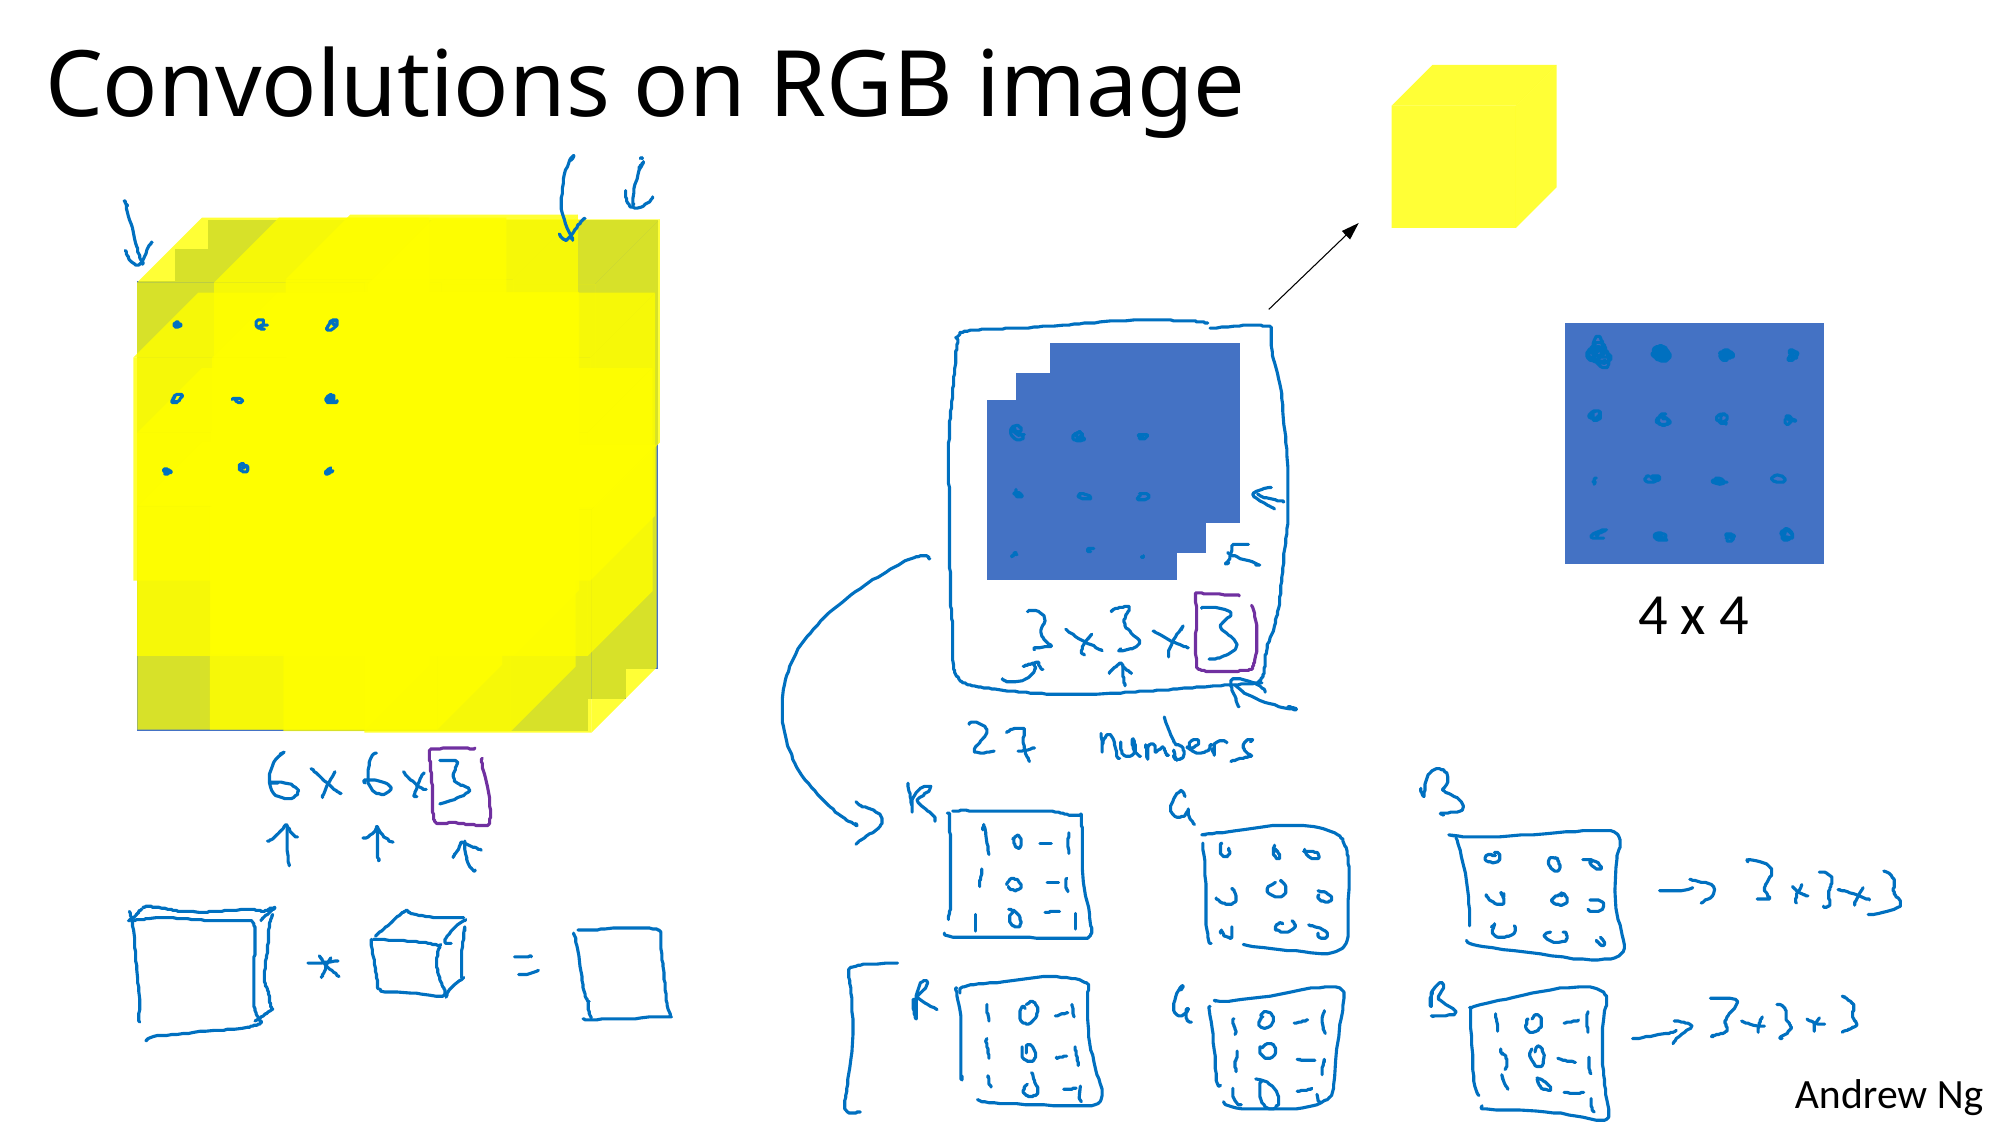

# Convolutions on RGB image
| | | | | | |
| --- | --- | --- | --- | --- | --- |
| | | | | | |
| | | | | | |
| | | | | | |
| | | | | | |
| | | | | | |
| | | | | | |
| --- | --- | --- | --- | --- | --- |
| | | | | | |
| | | | | | |
| | | | | | |
| | | | | | |
| | | | | | |
| | | | | | |
| --- | --- | --- | --- | --- | --- |
| | | | | | |
| | | | | | |
| | | | | | |
| | | | | | |
| | | | | | |
| | | | |
| --- | --- | --- | --- |
| | | | |
| | | | |
| | | | |
| | | |
| --- | --- | --- |
| | | |
| | | |
| | | |
| --- | --- | --- |
| | | |
| | | |
| | | |
| --- | --- | --- |
| | | |
| | | |
4 x 4